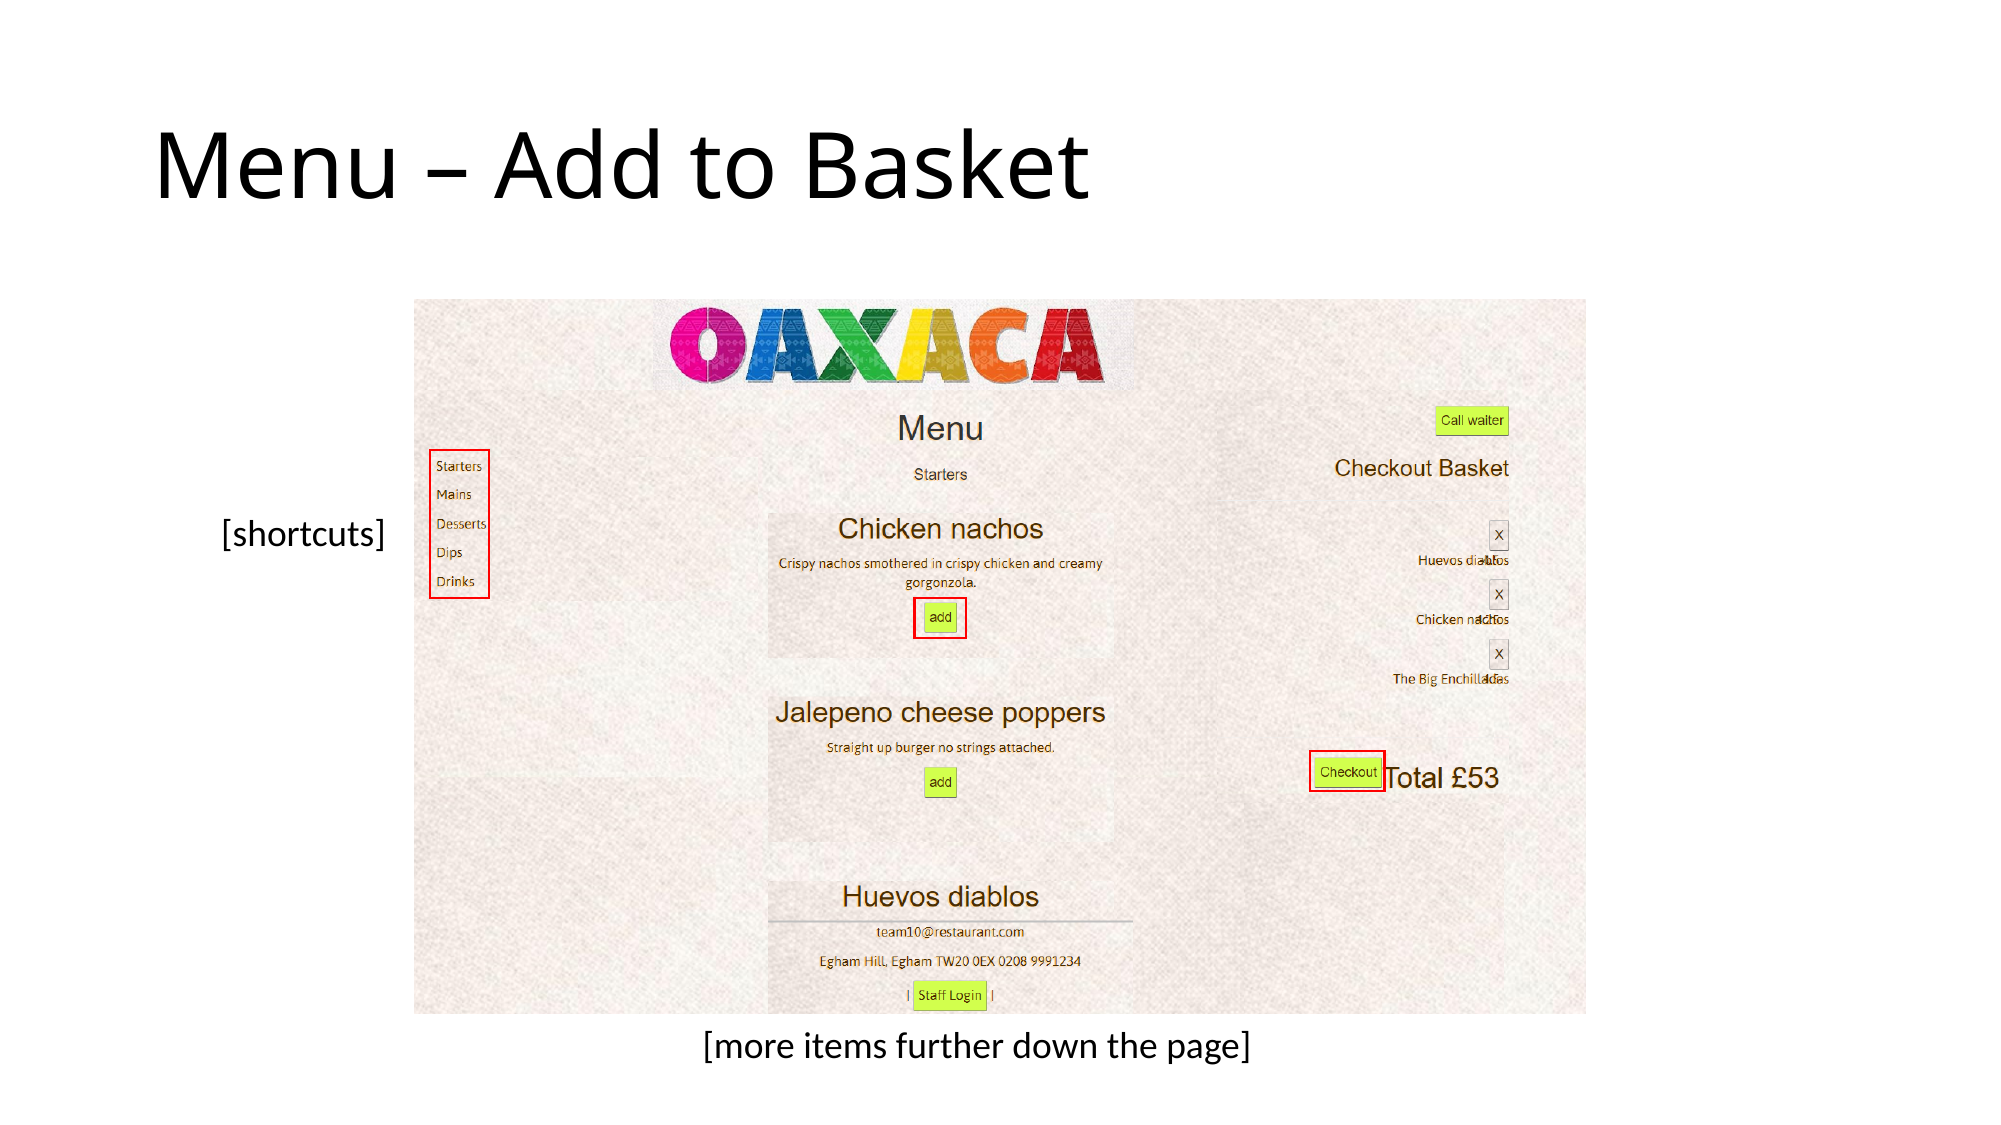

# Menu – Add to Basket
[shortcuts]
[more items further down the page]